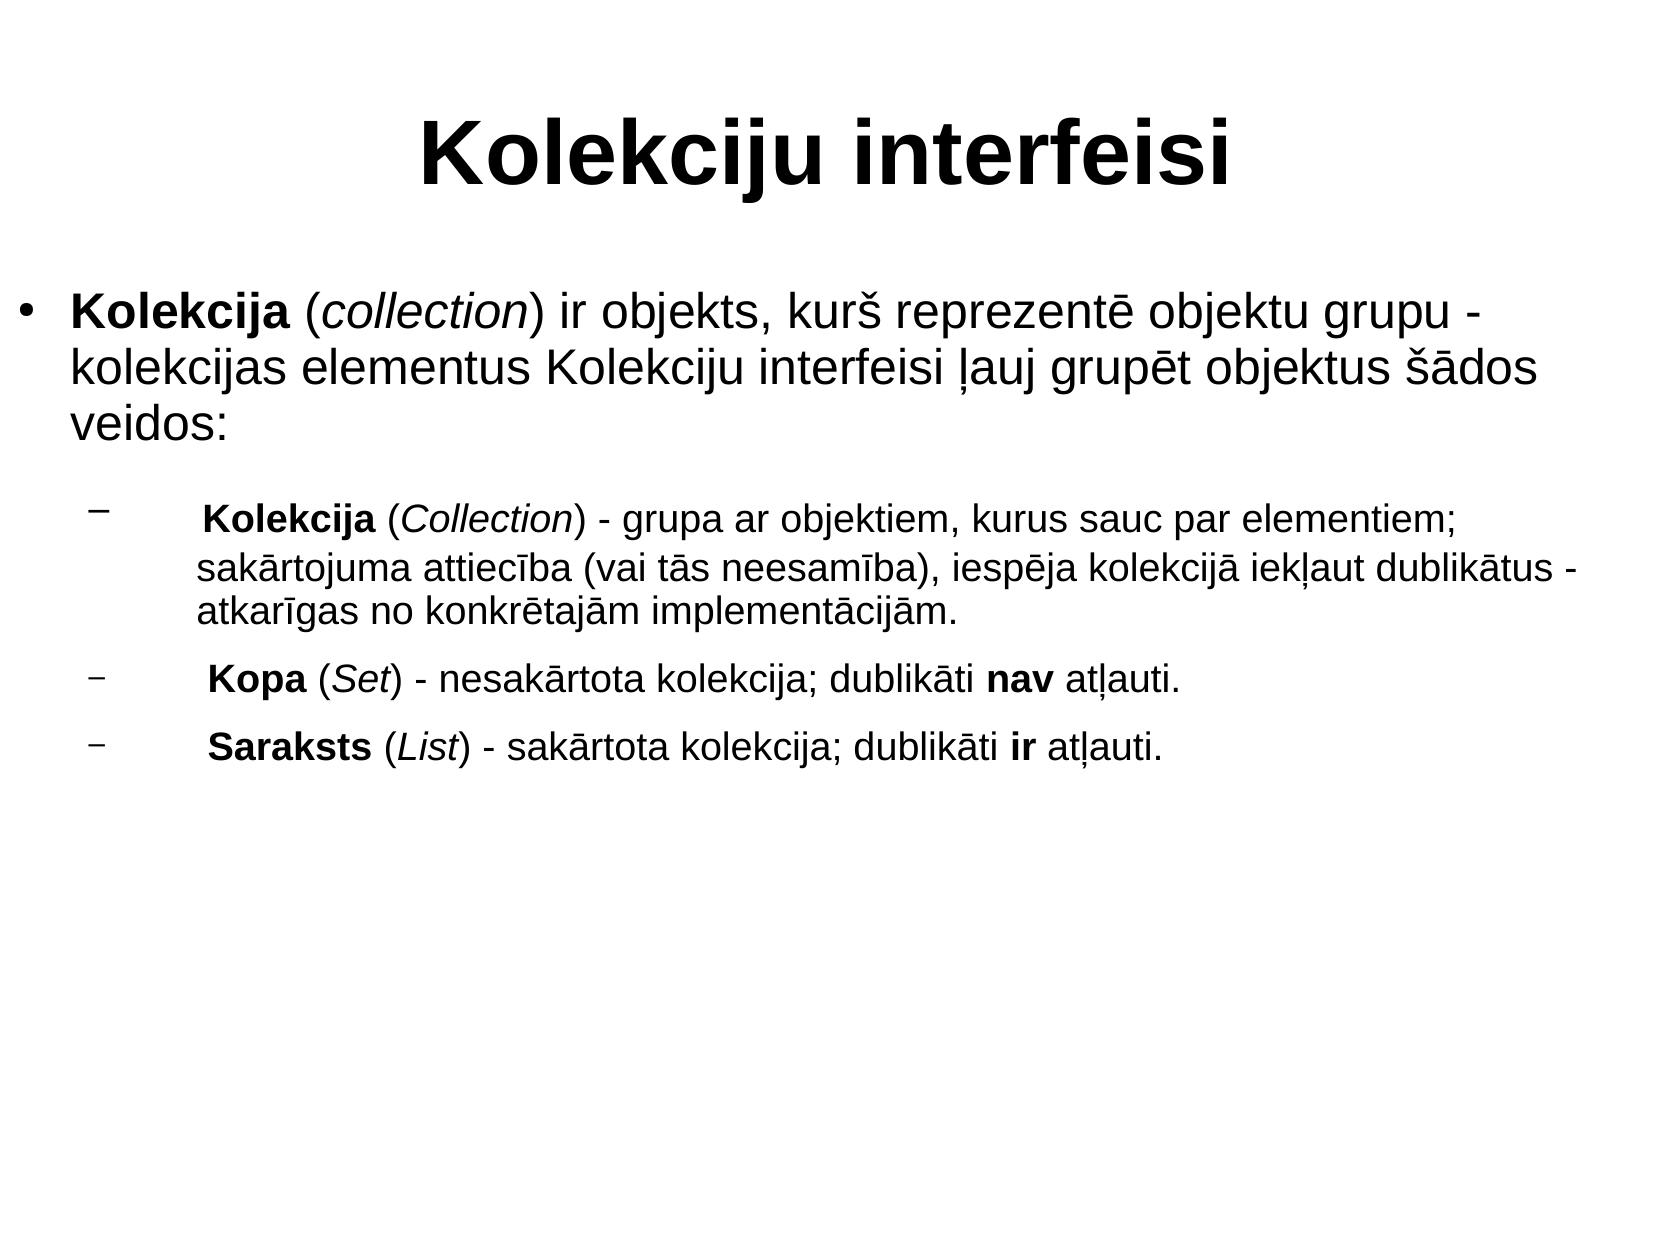

# Kolekciju interfeisi
Kolekcija (collection) ir objekts, kurš reprezentē objektu grupu - kolekcijas elementus Kolekciju interfeisi ļauj grupēt objektus šādos veidos:
 Kolekcija (Collection) - grupa ar objektiem, kurus sauc par elementiem; 	 		 sakārtojuma attiecība (vai tās neesamība), iespēja kolekcijā iekļaut dublikātus - 	 atkarīgas no konkrētajām implementācijām.
 Kopa (Set) - nesakārtota kolekcija; dublikāti nav atļauti.
 Saraksts (List) - sakārtota kolekcija; dublikāti ir atļauti.